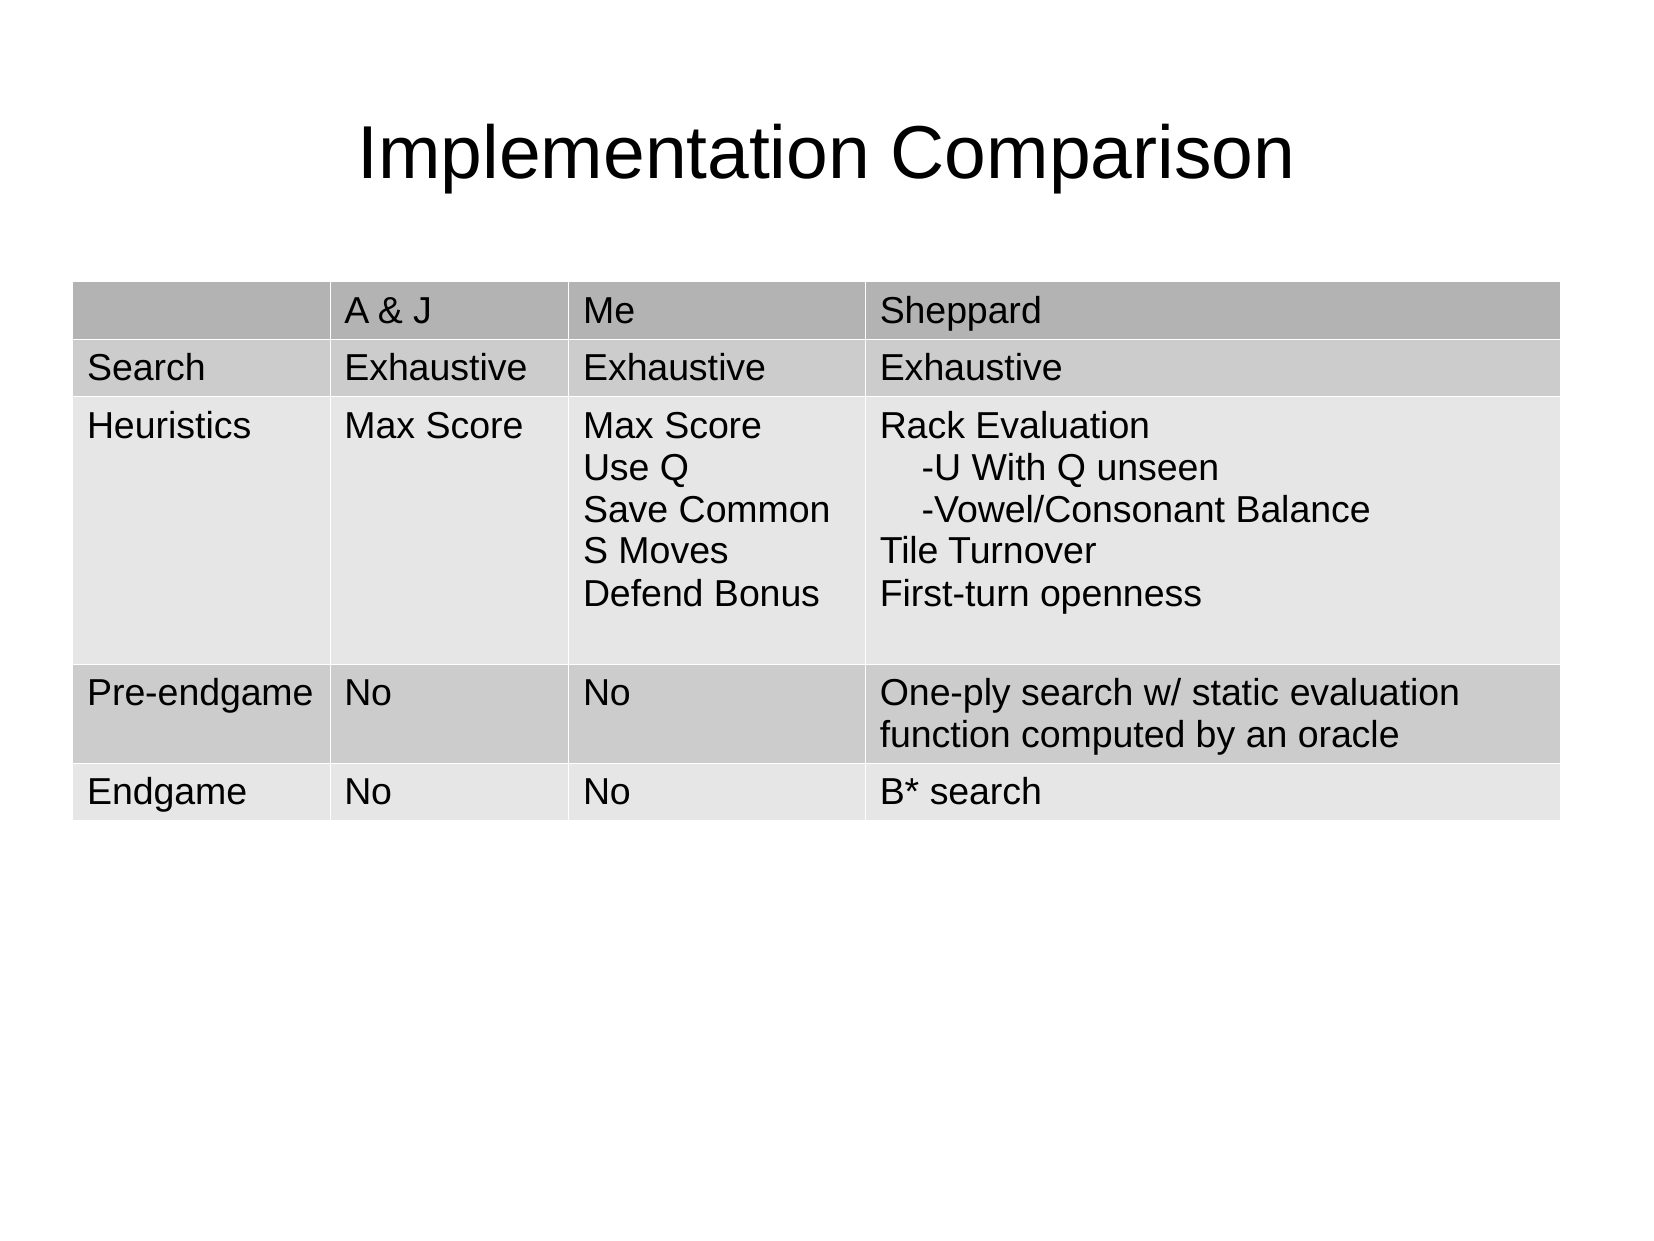

# Implementation Comparison
| | A & J | Me | Sheppard |
| --- | --- | --- | --- |
| Search | Exhaustive | Exhaustive | Exhaustive |
| Heuristics | Max Score | Max Score Use Q Save Common S Moves Defend Bonus | Rack Evaluation -U With Q unseen -Vowel/Consonant Balance Tile Turnover First-turn openness |
| Pre-endgame | No | No | One-ply search w/ static evaluation function computed by an oracle |
| Endgame | No | No | B\* search |